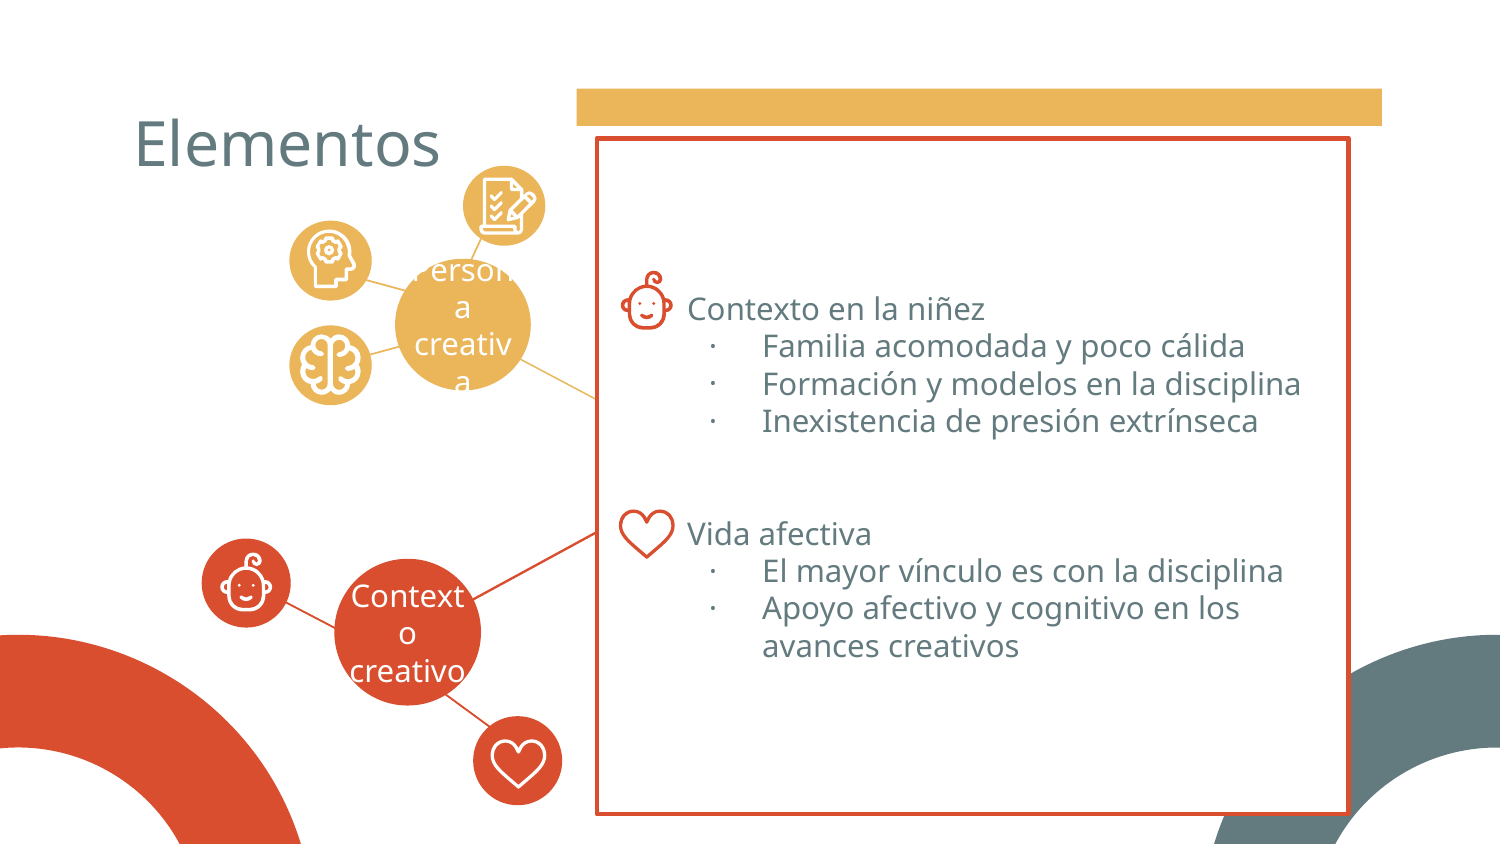

# Elementos
Contexto en la niñez
Familia acomodada y poco cálida
Formación y modelos en la disciplina
Inexistencia de presión extrínseca
Vida afectiva
El mayor vínculo es con la disciplina
Apoyo afectivo y cognitivo en los avances creativos
Proceso creativo
Persona creativa
Creatividad
Contexto creativo
Producto creativo